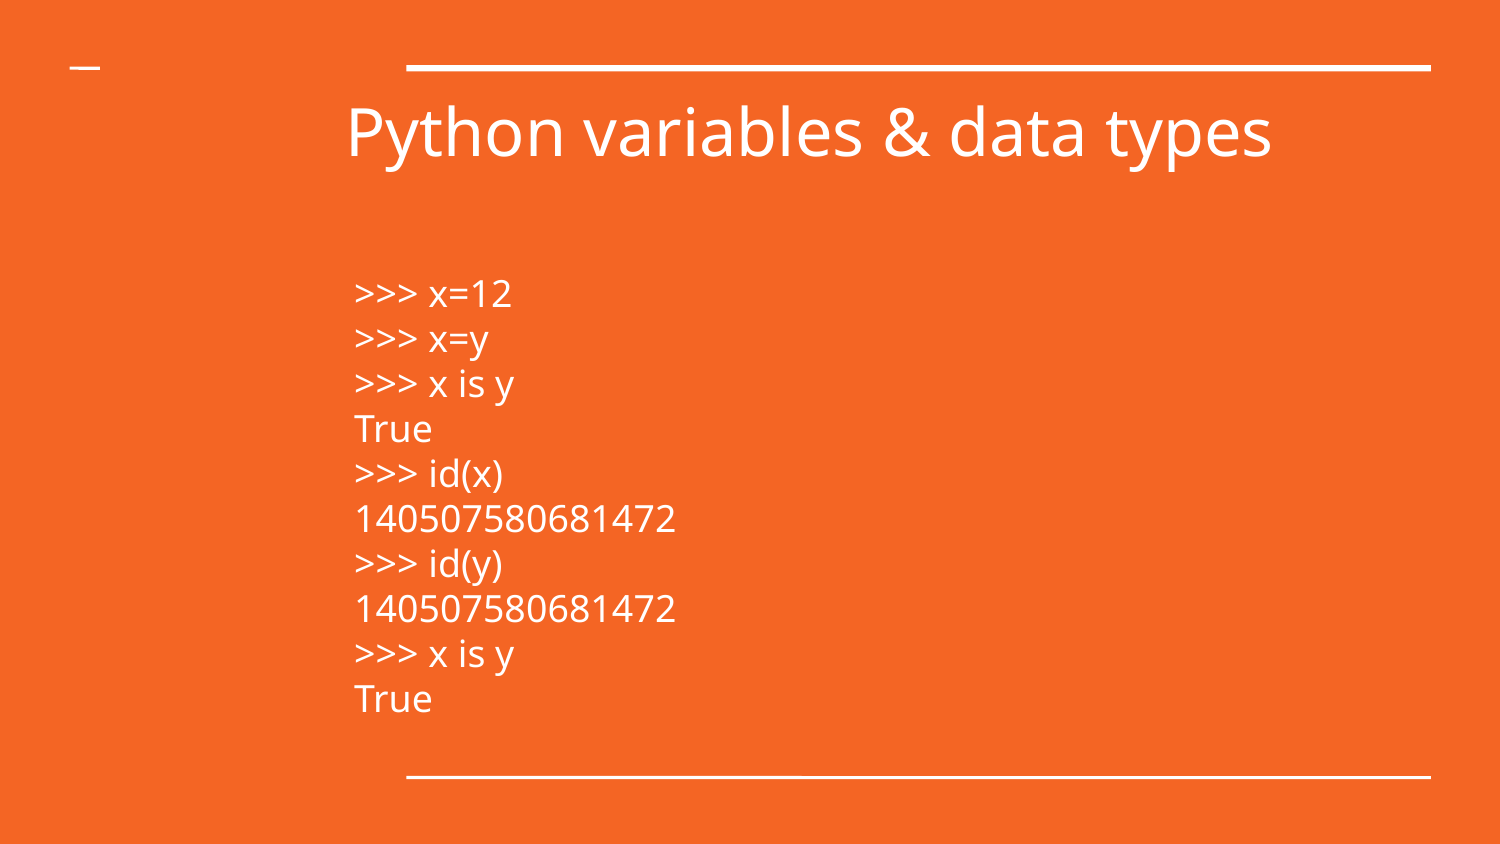

# Python variables & data types
>>> x=12
>>> x=y
>>> x is y
True
>>> id(x)
140507580681472
>>> id(y)
140507580681472
>>> x is y
True